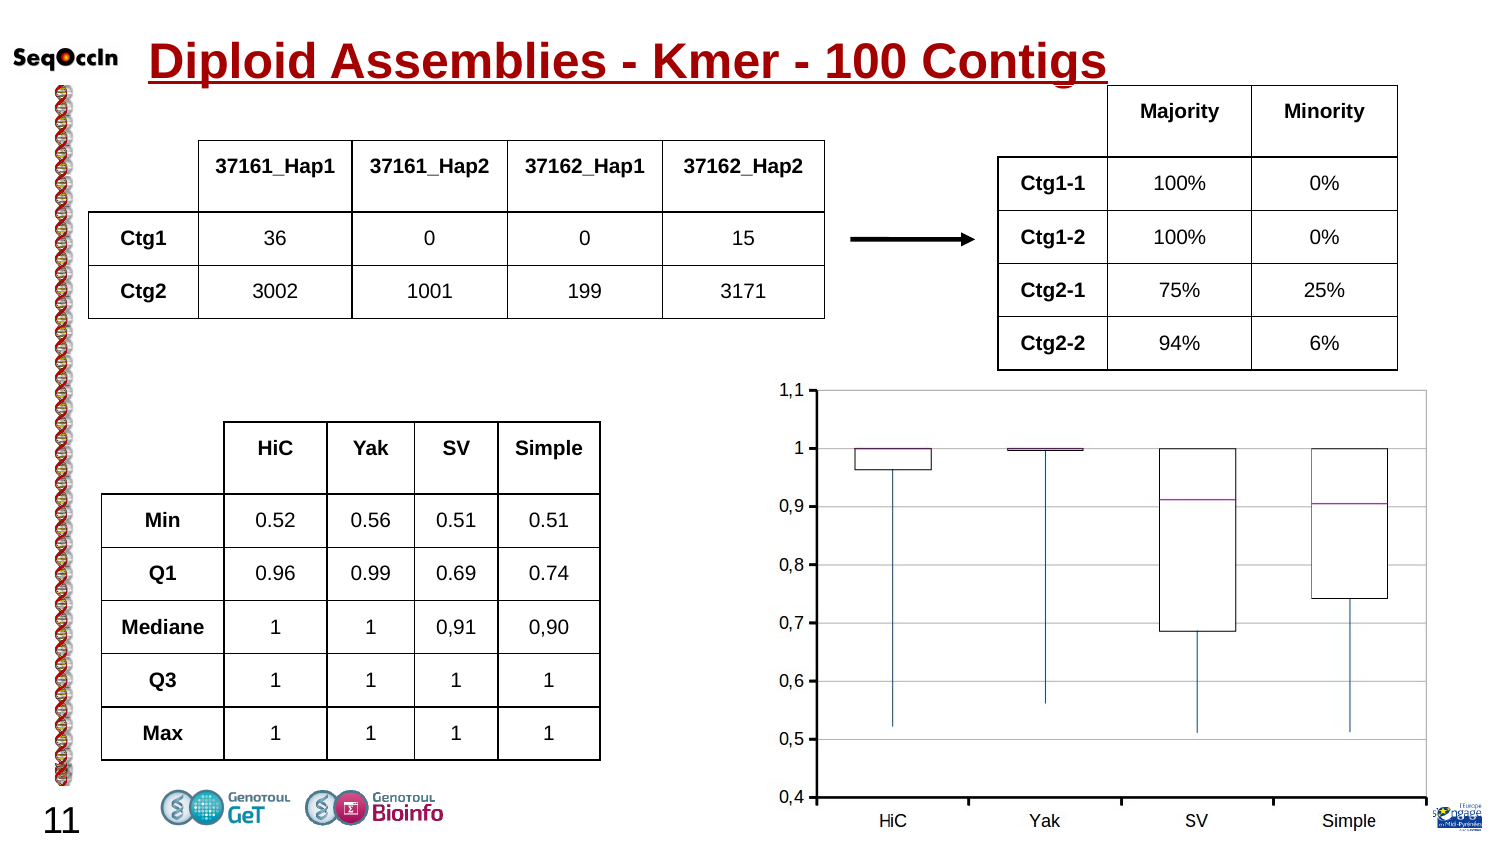

Diploid Assemblies - Kmer - 100 Contigs
| | Majority | Minority |
| --- | --- | --- |
| Ctg1-1 | 100% | 0% |
| Ctg1-2 | 100% | 0% |
| Ctg2-1 | 75% | 25% |
| Ctg2-2 | 94% | 6% |
| | 37161\_Hap1 | 37161\_Hap2 | 37162\_Hap1 | 37162\_Hap2 |
| --- | --- | --- | --- | --- |
| Ctg1 | 36 | 0 | 0 | 15 |
| Ctg2 | 3002 | 1001 | 199 | 3171 |
| | HiC | Yak | SV | Simple |
| --- | --- | --- | --- | --- |
| Min | 0.52 | 0.56 | 0.51 | 0.51 |
| Q1 | 0.96 | 0.99 | 0.69 | 0.74 |
| Mediane | 1 | 1 | 0,91 | 0,90 |
| Q3 | 1 | 1 | 1 | 1 |
| Max | 1 | 1 | 1 | 1 |